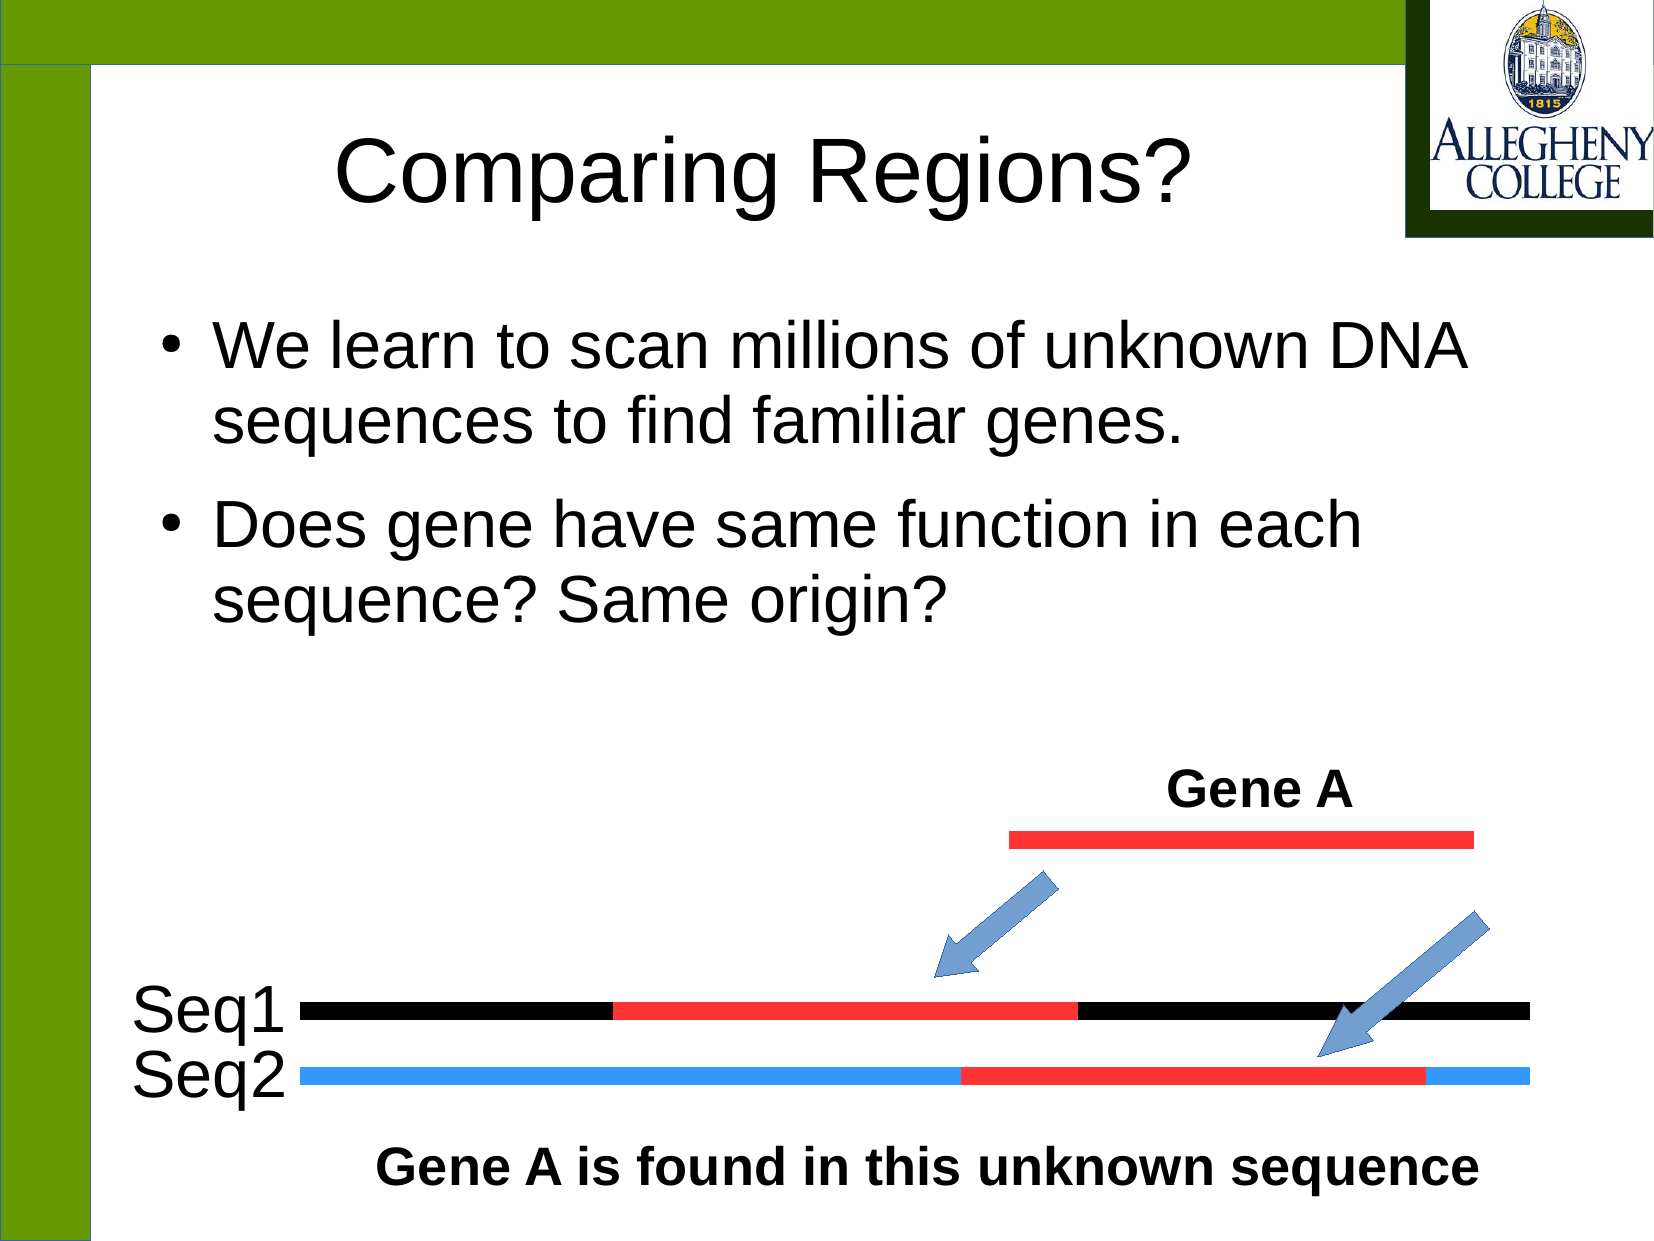

# Comparing Regions?
We learn to scan millions of unknown DNA sequences to find familiar genes.
Does gene have same function in each sequence? Same origin?
Gene A
Seq1
Seq2
Gene A is found in this unknown sequence